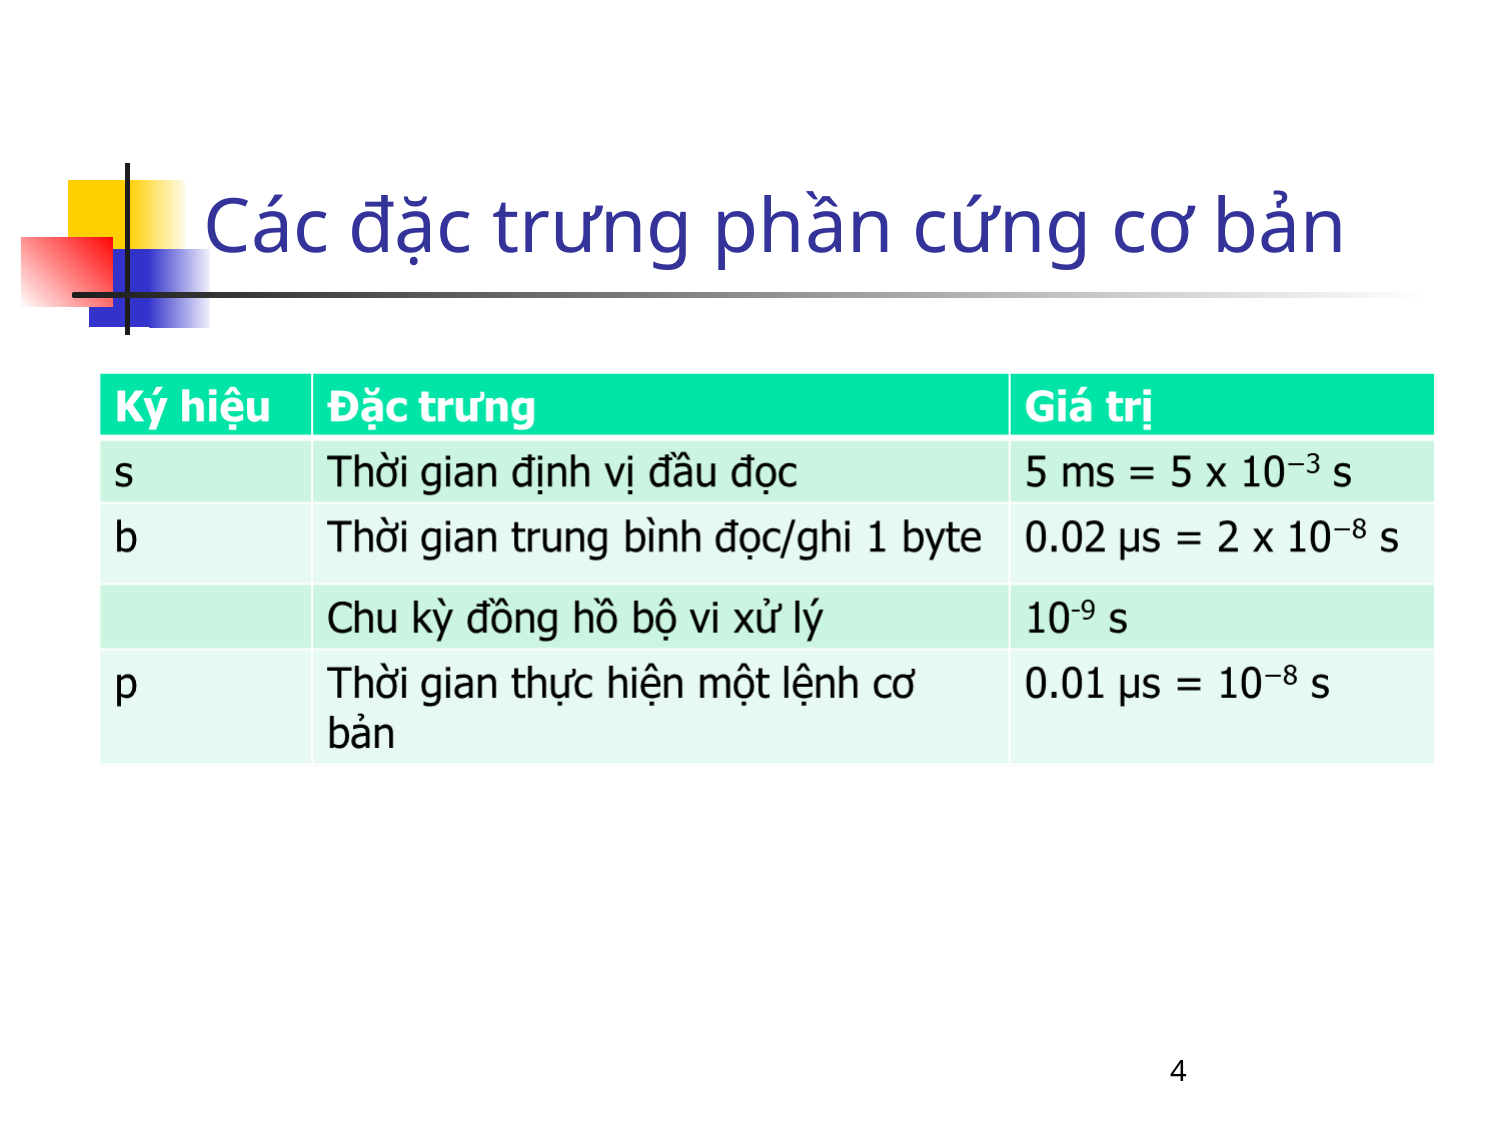

# Các đặc trưng phần cứng cơ bản
3